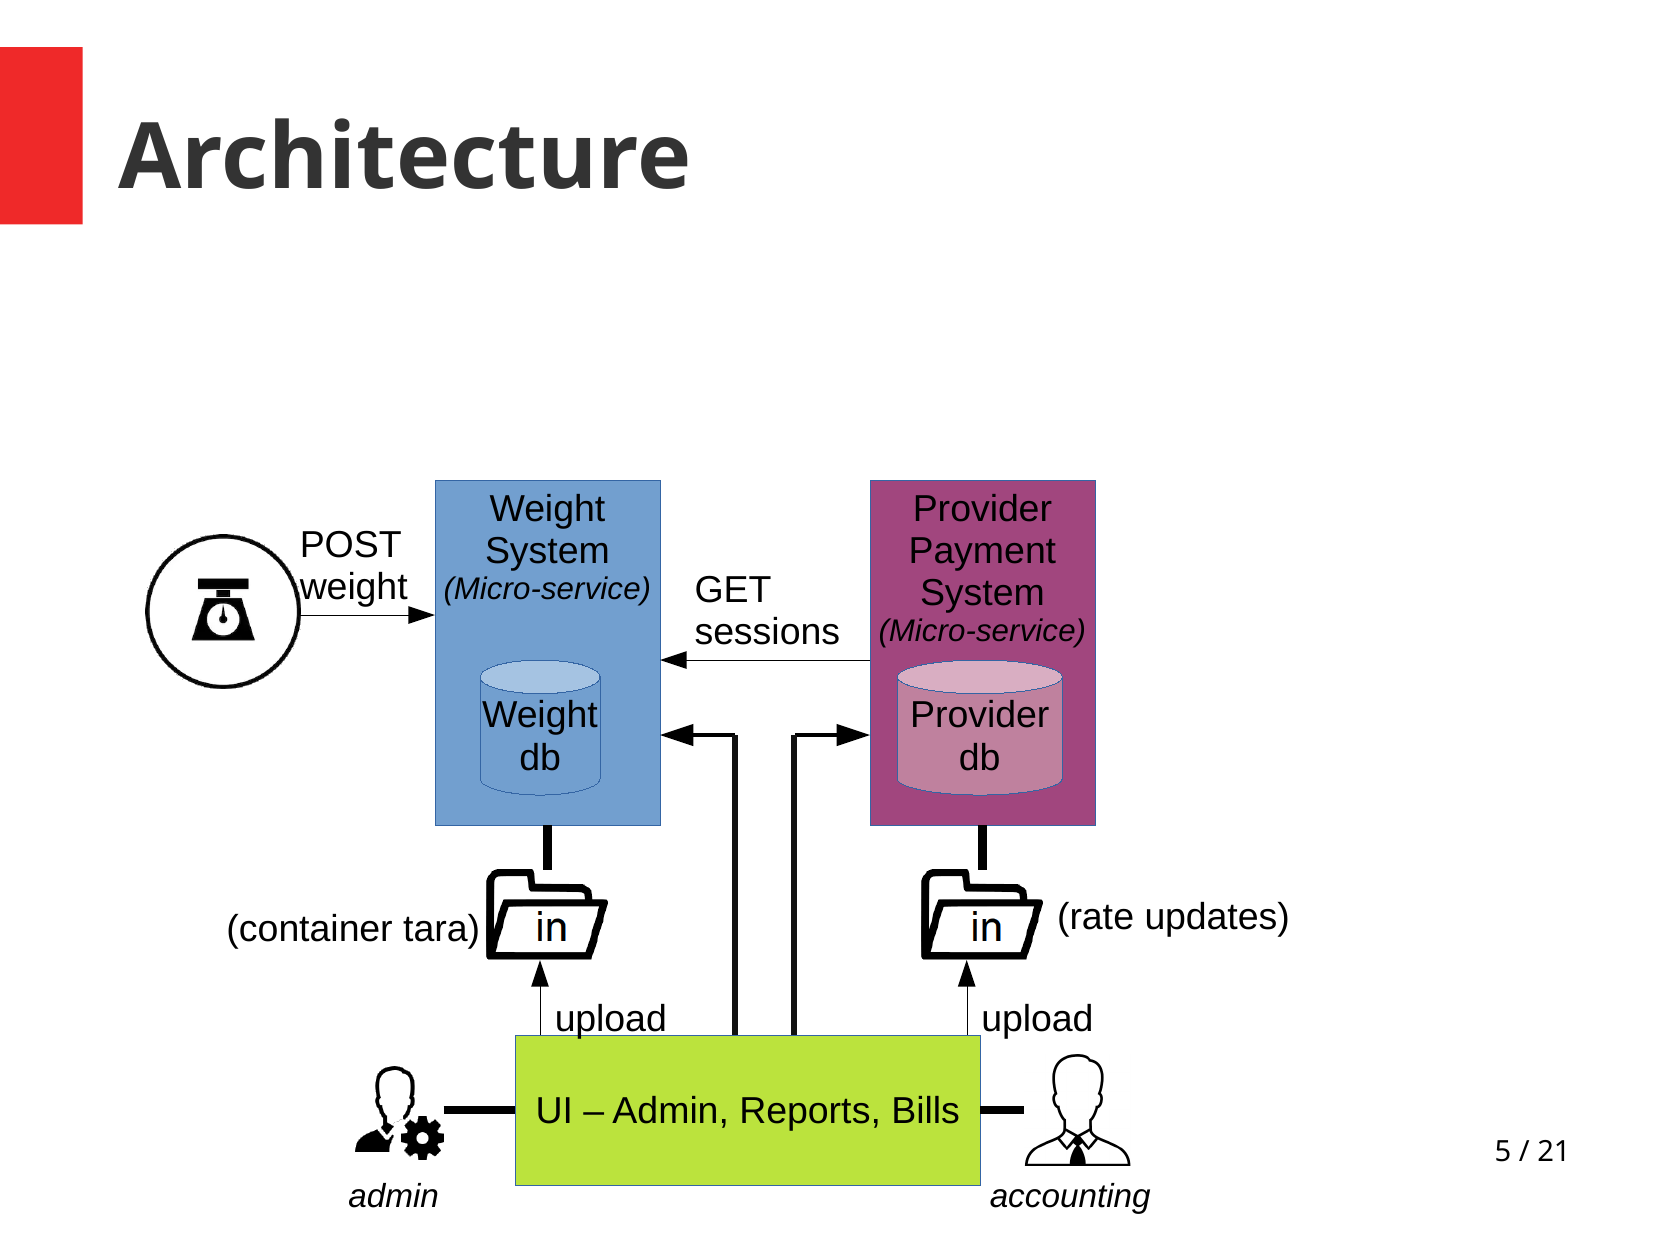

# Architecture
Weight
System
(Micro-service)
Provider
Payment
System
(Micro-service)
POST
weight
GET
sessions
Weight
db
Provider
db
(rate updates)
(container tara)
upload
upload
UI – Admin, Reports, Bills
5
admin
accounting